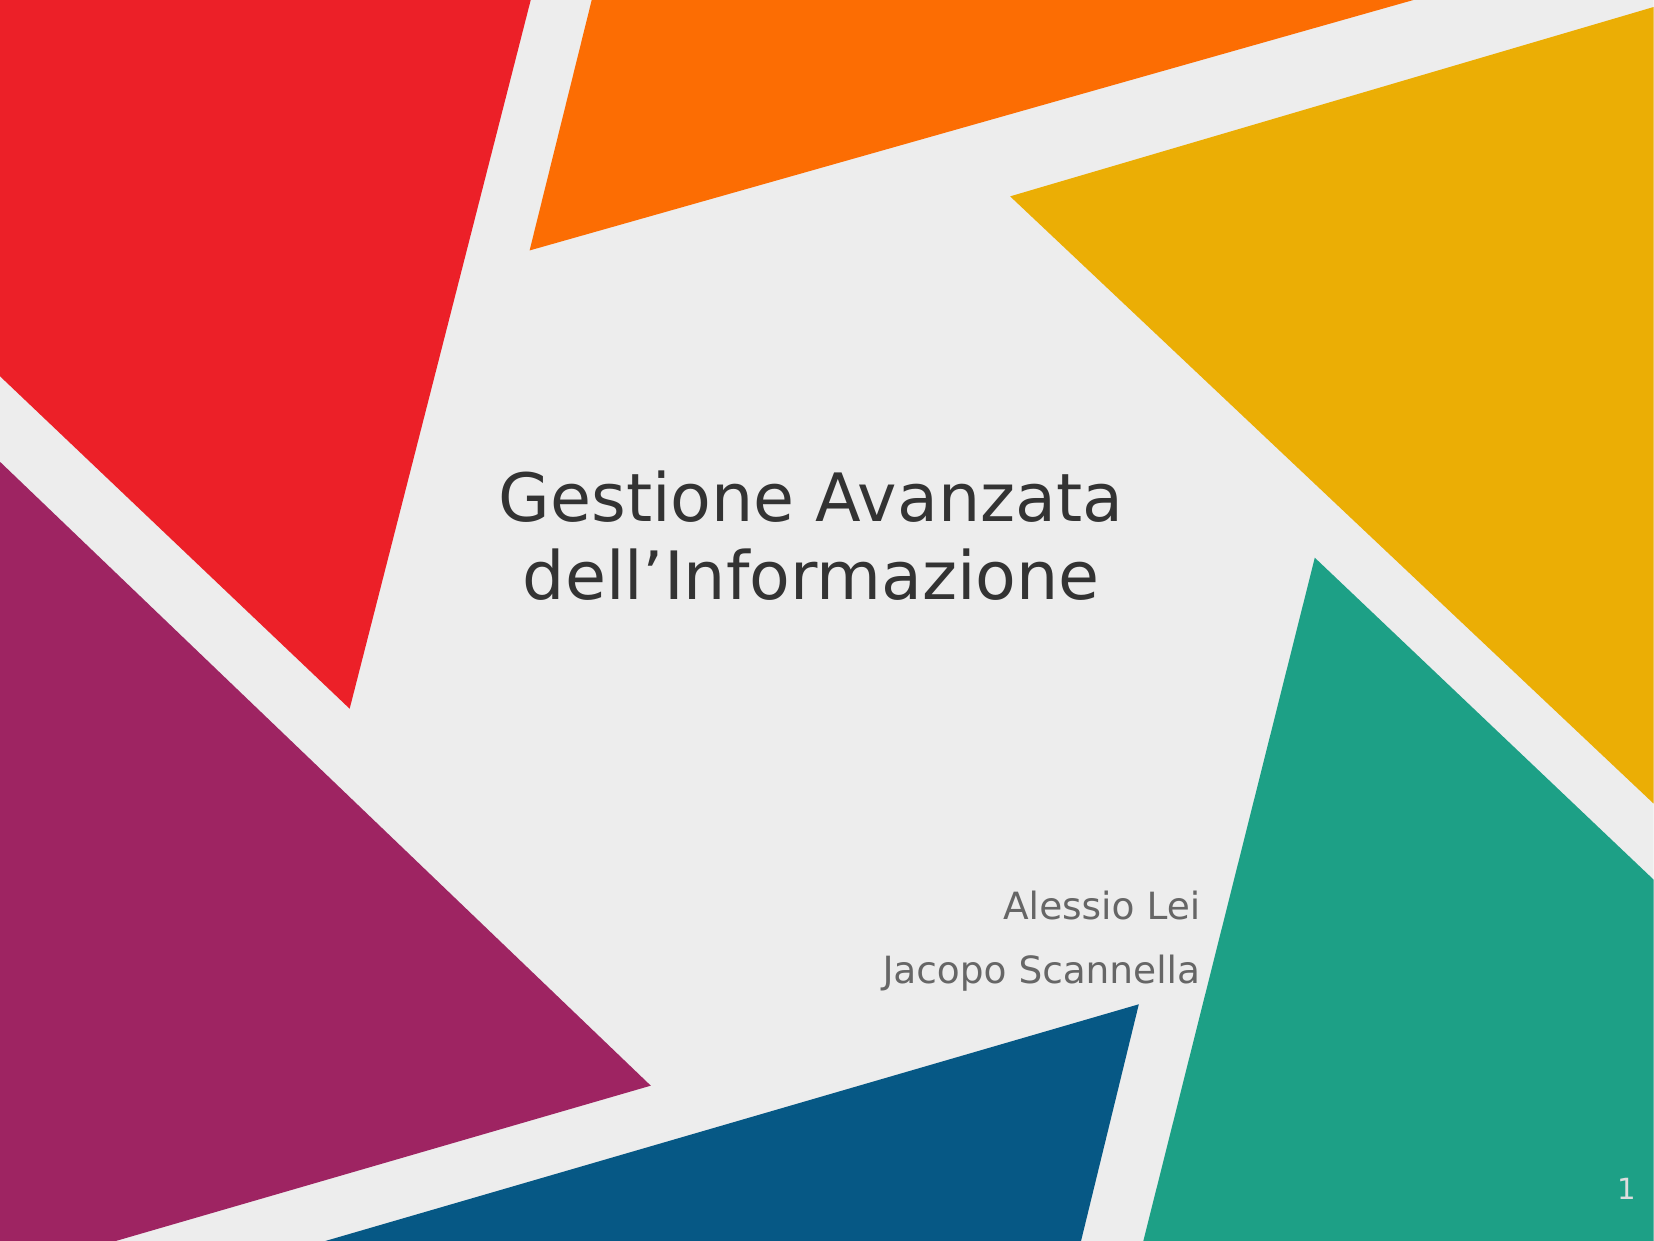

# Gestione Avanzata dell’Informazione
Alessio Lei
Jacopo Scannella
1